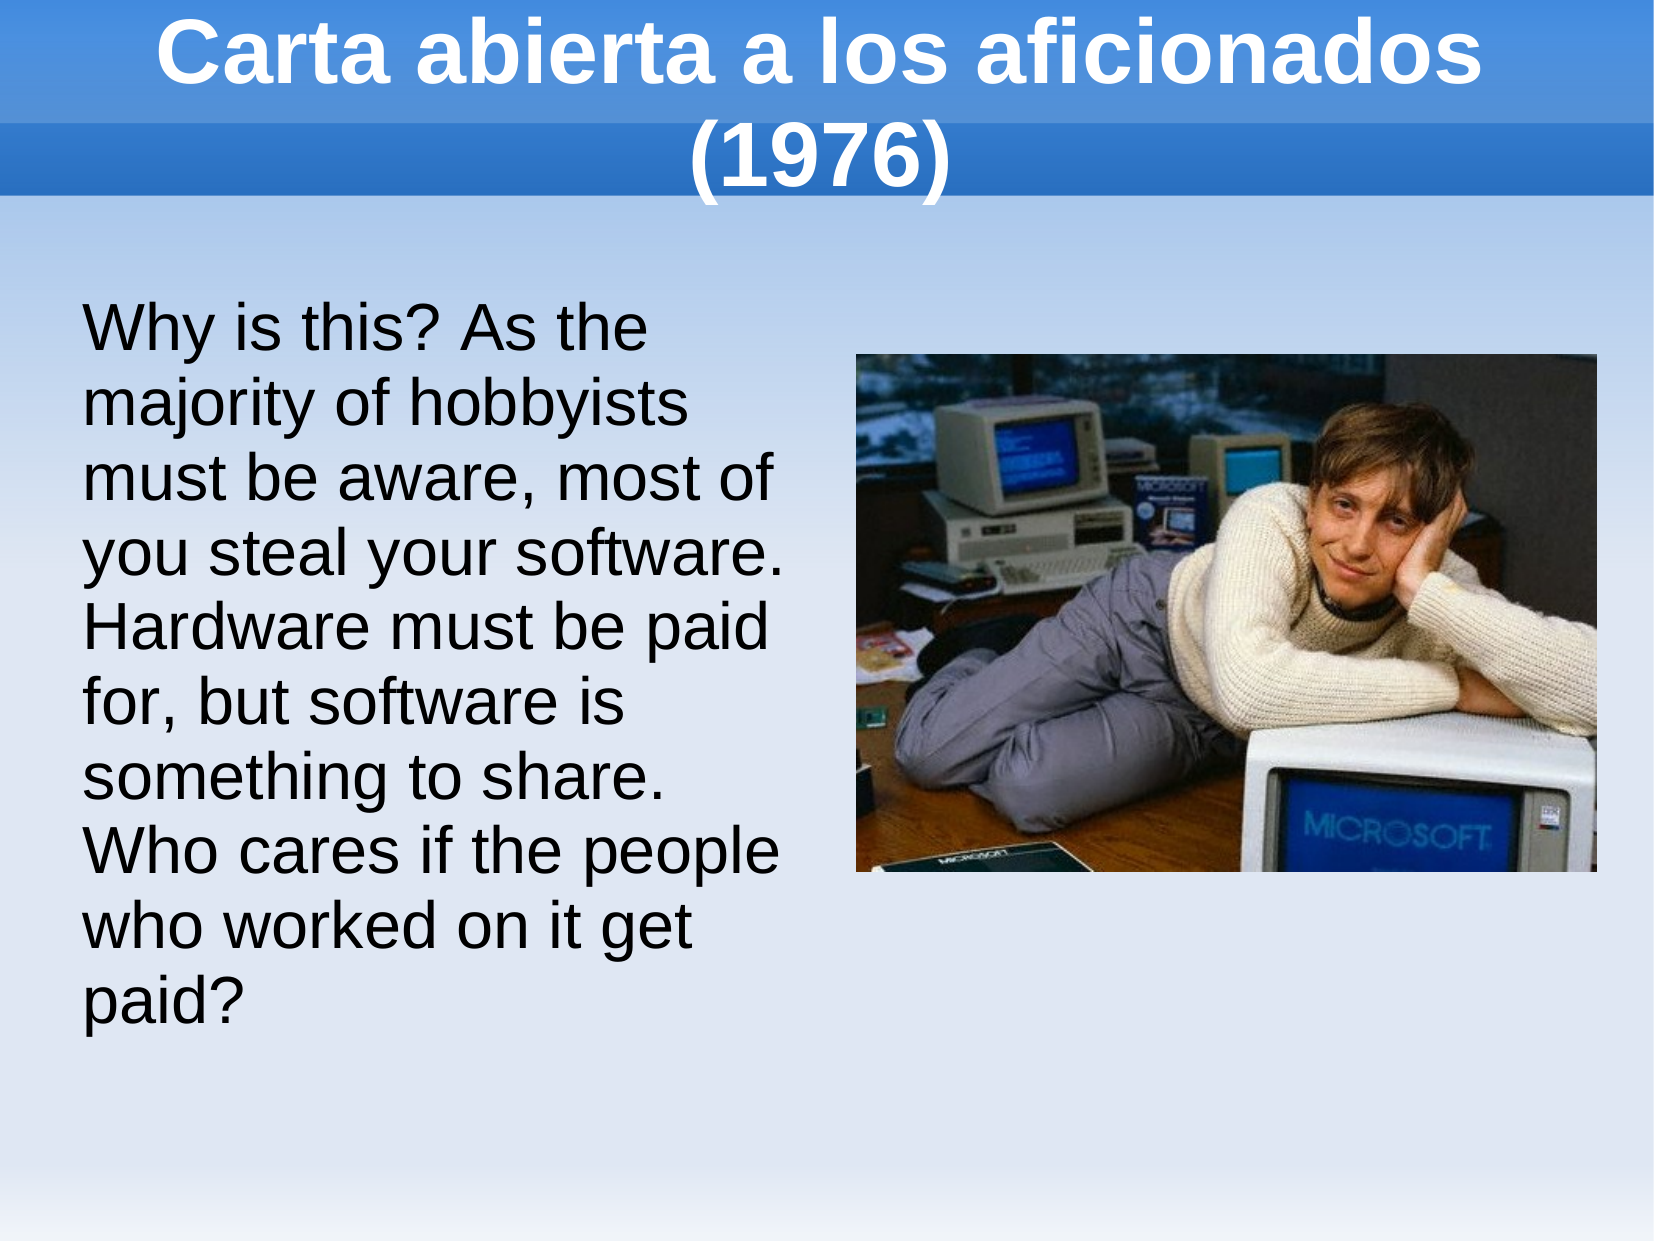

# Carta abierta a los aficionados (1976)
Why is this? As the majority of hobbyists must be aware, most of you steal your software. Hardware must be paid for, but software is something to share. Who cares if the people who worked on it get paid?